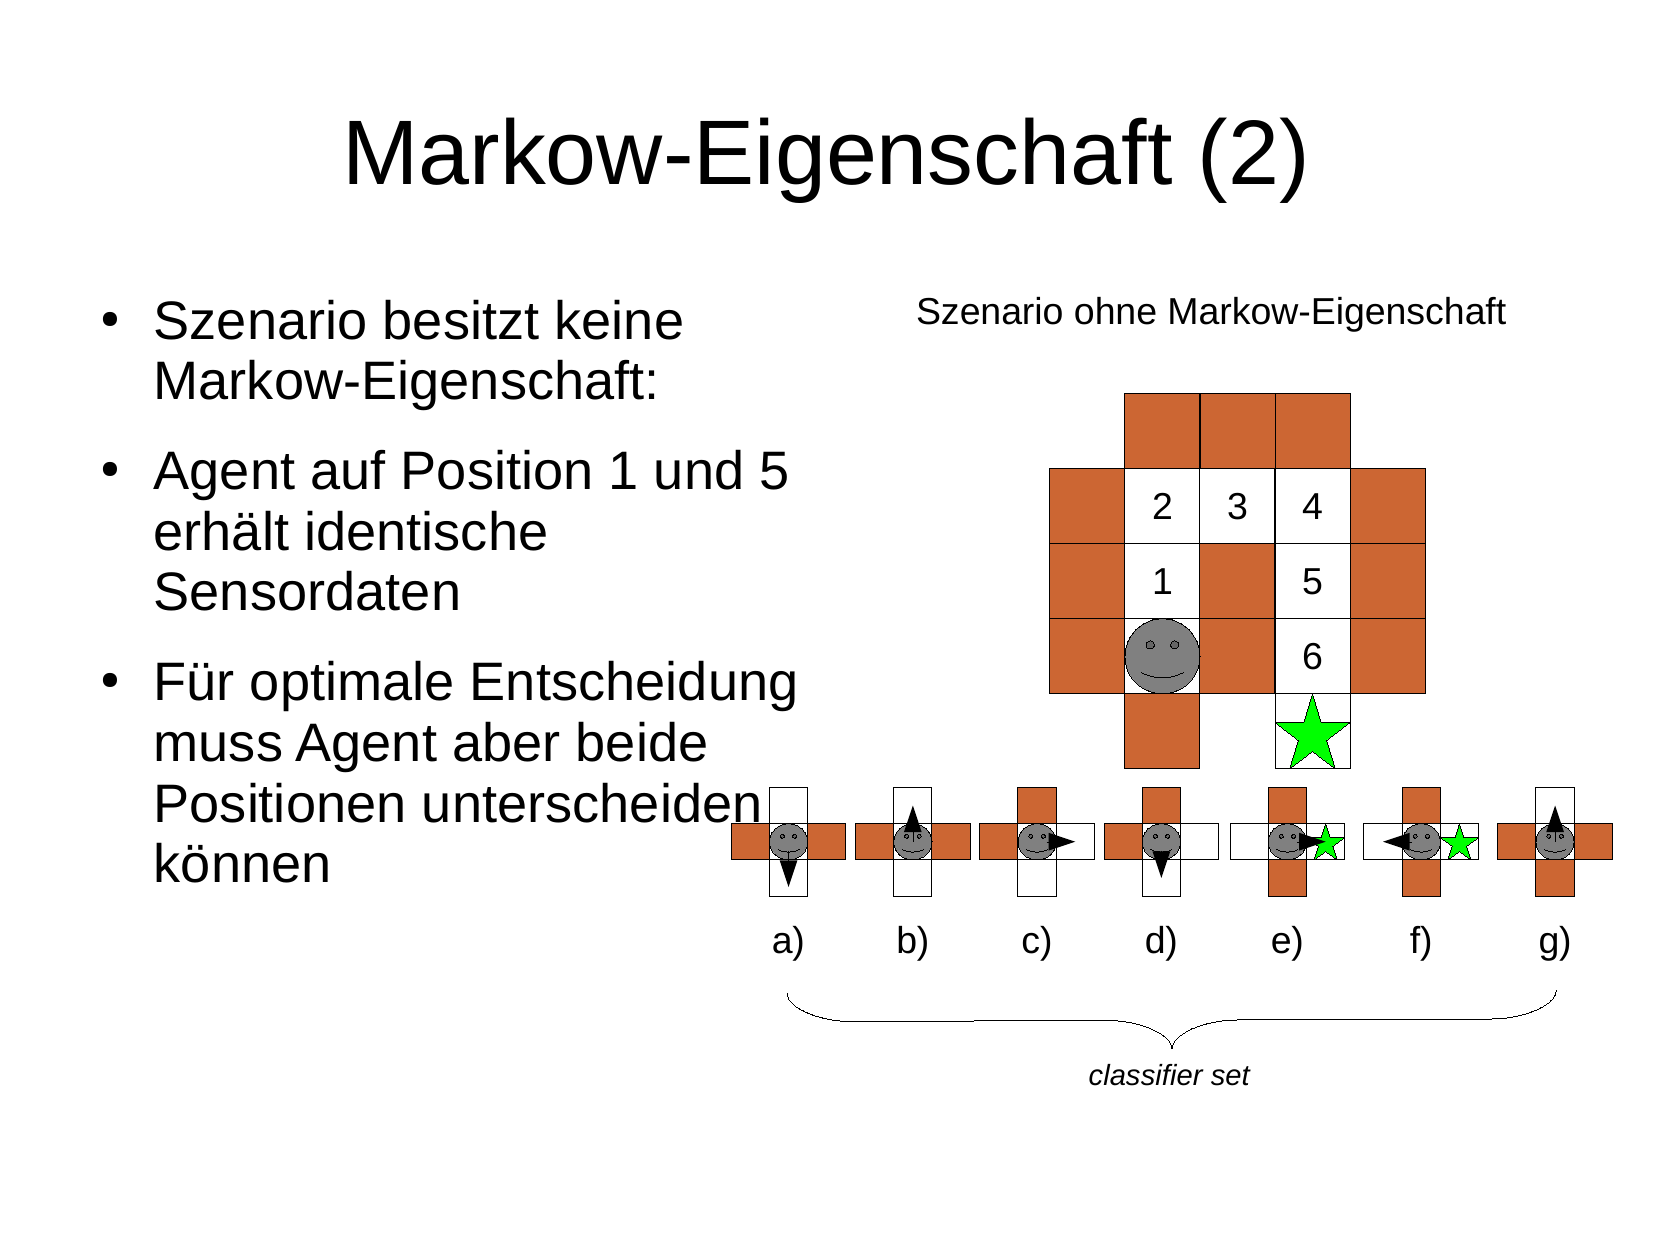

# Markow-Eigenschaft (2)
Szenario besitzt keine Markow-Eigenschaft:
Agent auf Position 1 und 5 erhält identische Sensordaten
Für optimale Entscheidung muss Agent aber beide Positionen unterscheiden können
Szenario ohne Markow-Eigenschaft
2
3
4
1
5
6
2
2
3
3
3
3
a)
b)
c)
d)
e)
f)
g)
classifier set